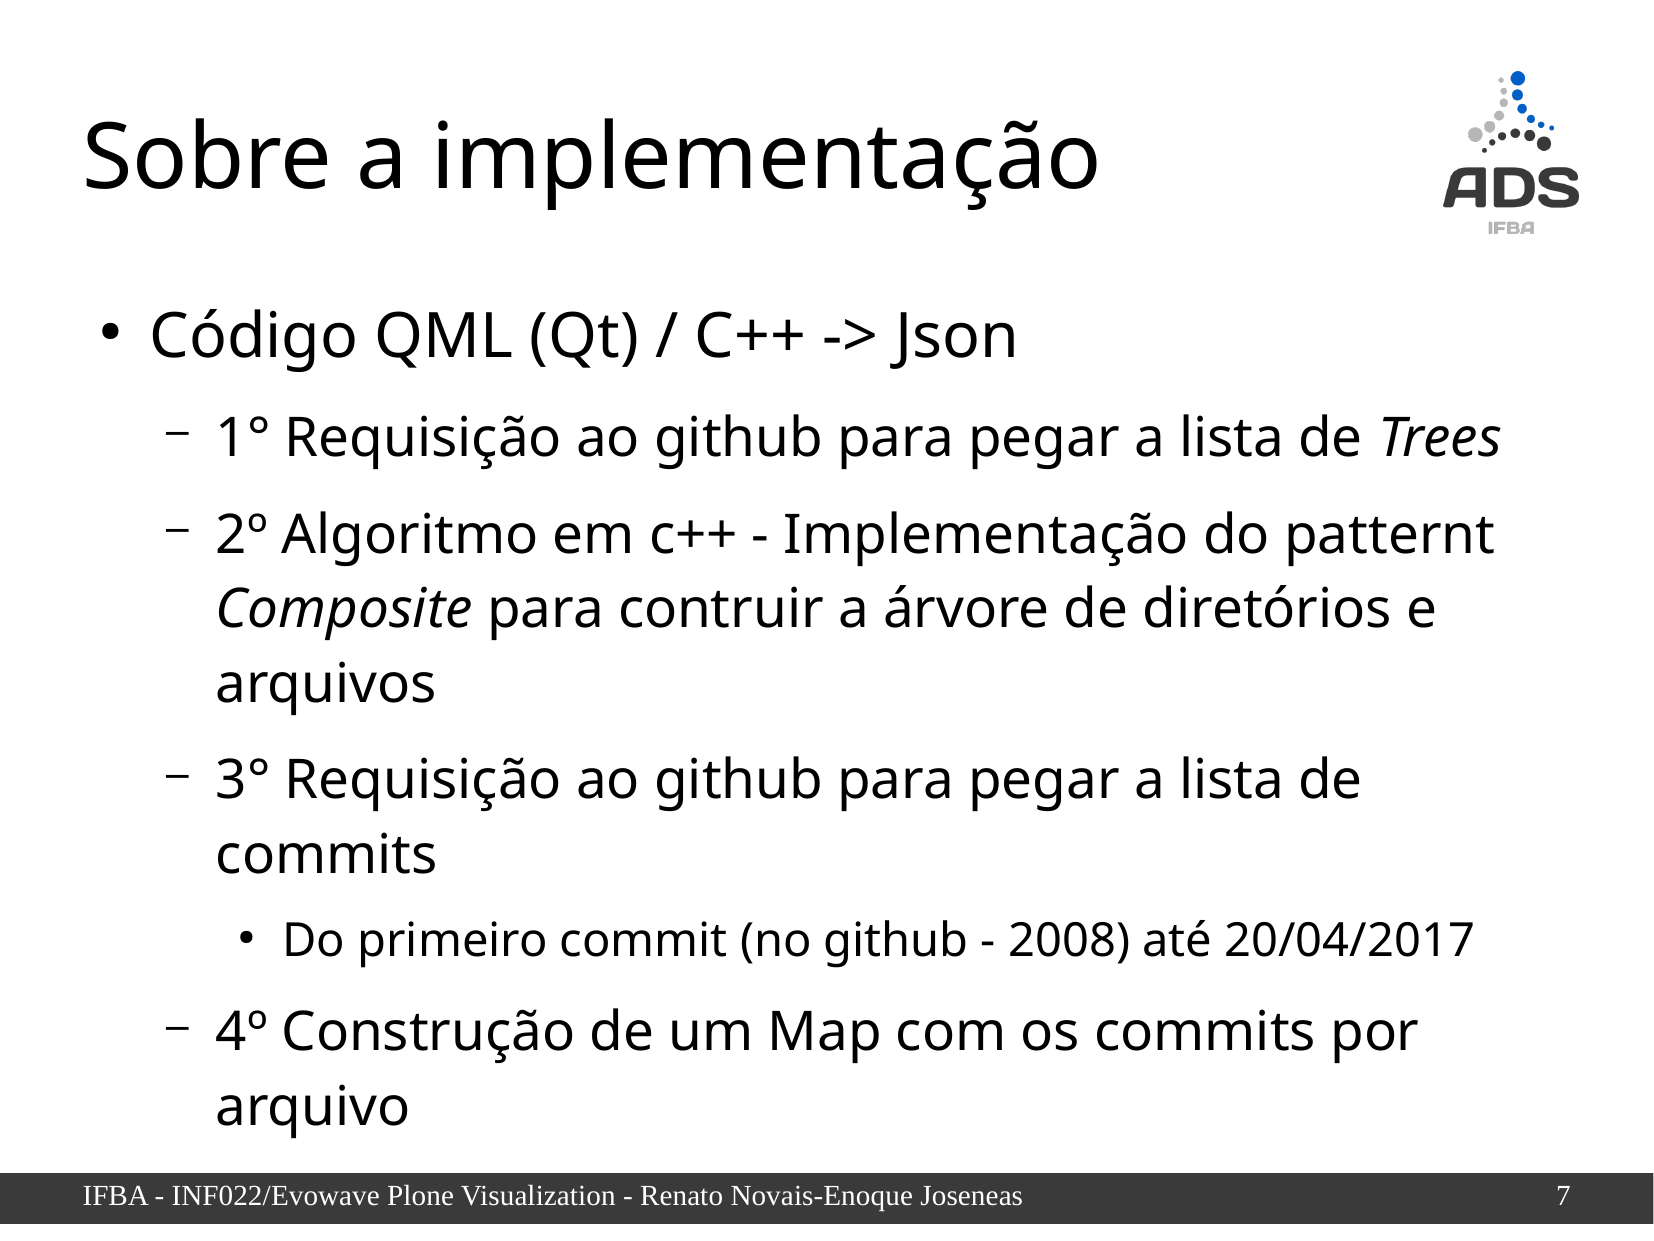

# Sobre a implementação
Código QML (Qt) / C++ -> Json
1° Requisição ao github para pegar a lista de Trees
2º Algoritmo em c++ - Implementação do patternt Composite para contruir a árvore de diretórios e arquivos
3° Requisição ao github para pegar a lista de commits
Do primeiro commit (no github - 2008) até 20/04/2017
4º Construção de um Map com os commits por arquivo
7